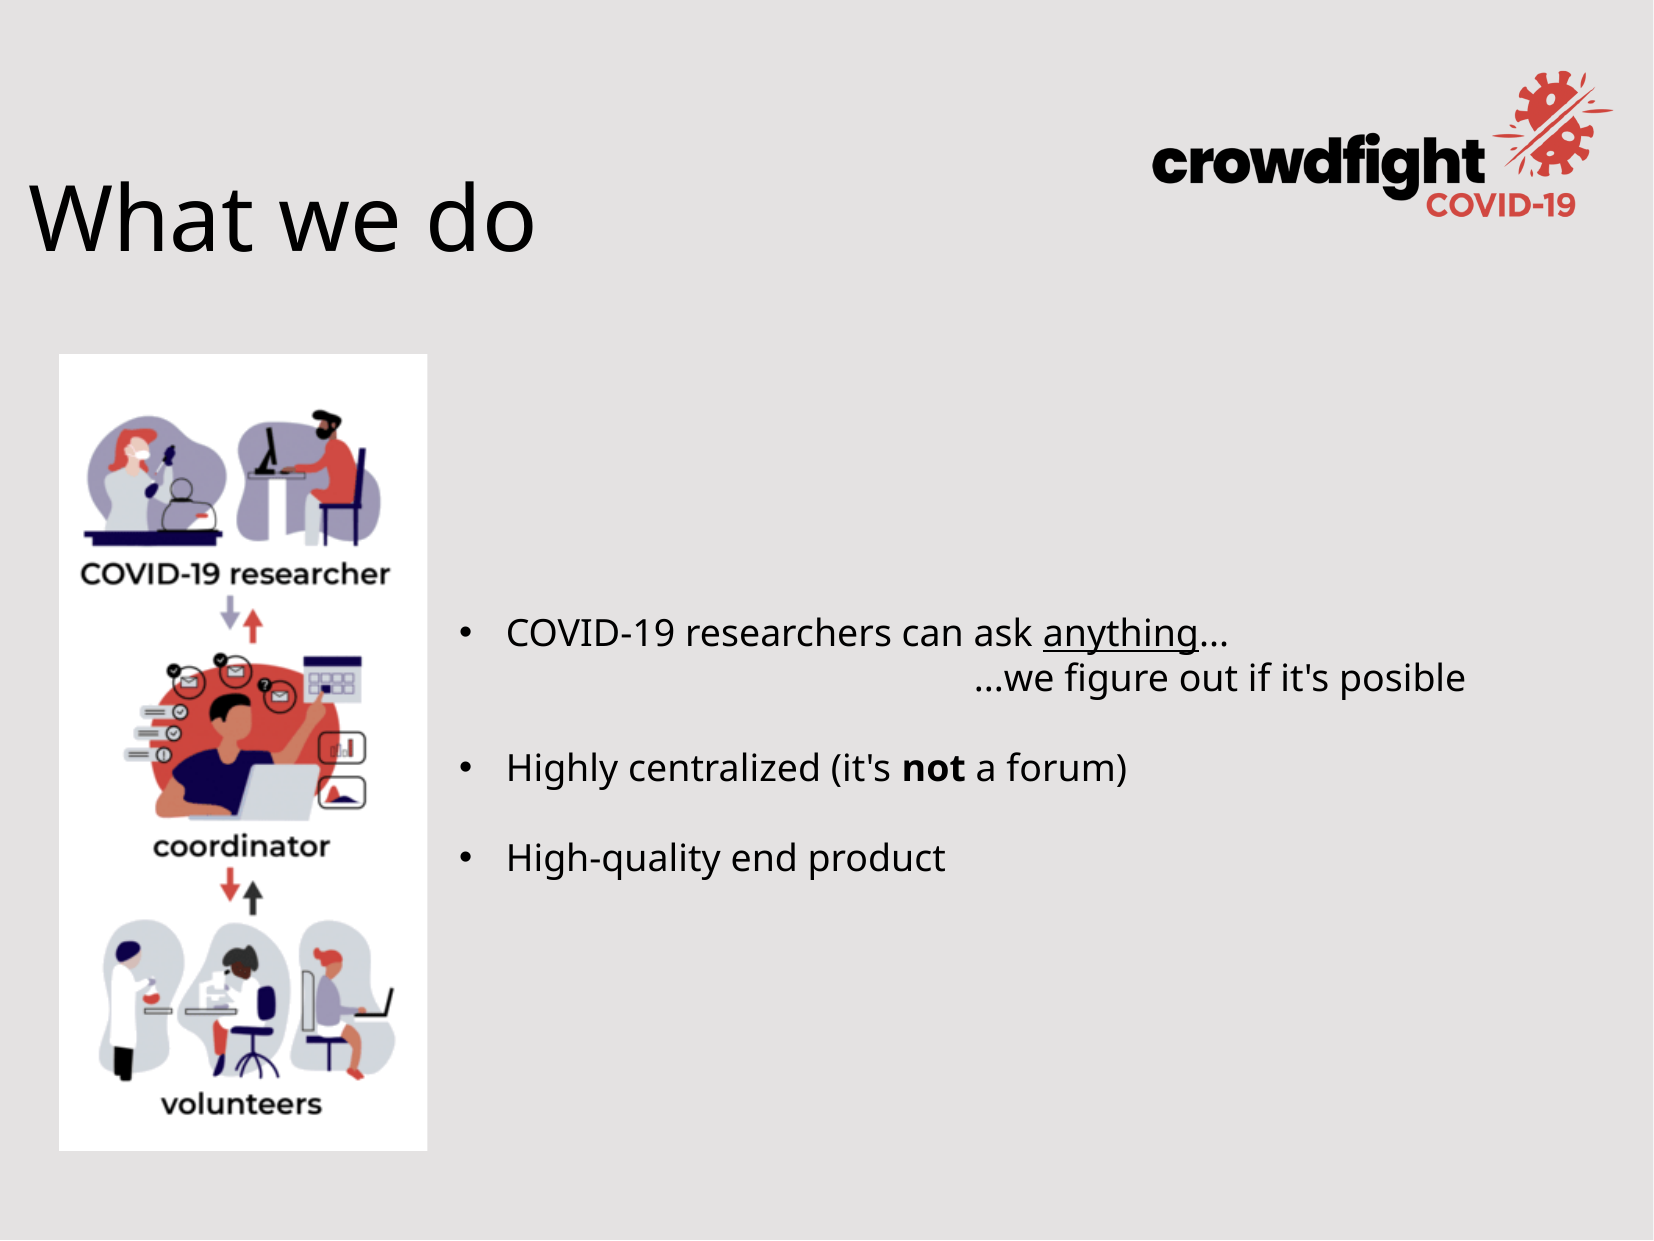

What we do
COVID-19 researchers can ask anything...
 ...we figure out if it's posible
Highly centralized (it's not a forum)
High-quality end product